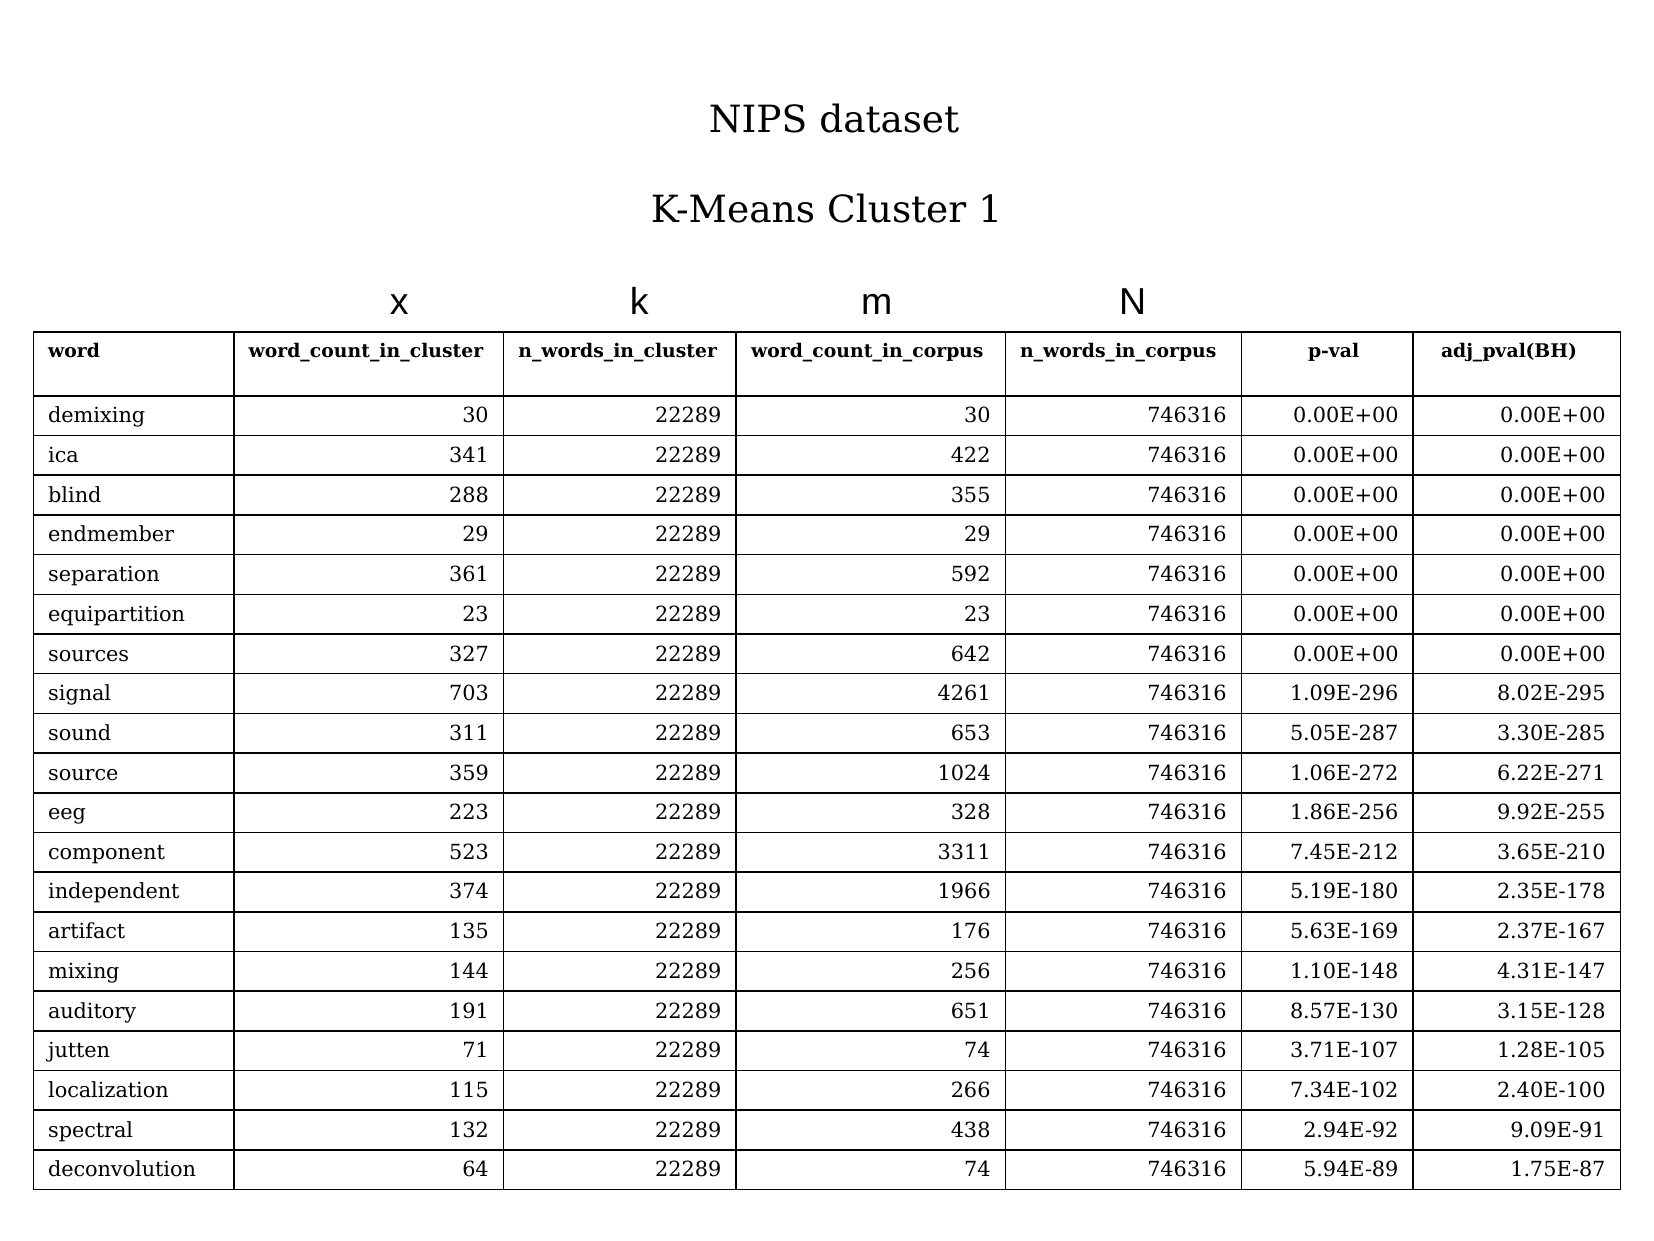

NIPS dataset
K-Means Cluster 1
x
k
m
N
| word | word\_count\_in\_cluster | n\_words\_in\_cluster | word\_count\_in\_corpus | n\_words\_in\_corpus | p-val | adj\_pval(BH) |
| --- | --- | --- | --- | --- | --- | --- |
| demixing | 30 | 22289 | 30 | 746316 | 0.00E+00 | 0.00E+00 |
| ica | 341 | 22289 | 422 | 746316 | 0.00E+00 | 0.00E+00 |
| blind | 288 | 22289 | 355 | 746316 | 0.00E+00 | 0.00E+00 |
| endmember | 29 | 22289 | 29 | 746316 | 0.00E+00 | 0.00E+00 |
| separation | 361 | 22289 | 592 | 746316 | 0.00E+00 | 0.00E+00 |
| equipartition | 23 | 22289 | 23 | 746316 | 0.00E+00 | 0.00E+00 |
| sources | 327 | 22289 | 642 | 746316 | 0.00E+00 | 0.00E+00 |
| signal | 703 | 22289 | 4261 | 746316 | 1.09E-296 | 8.02E-295 |
| sound | 311 | 22289 | 653 | 746316 | 5.05E-287 | 3.30E-285 |
| source | 359 | 22289 | 1024 | 746316 | 1.06E-272 | 6.22E-271 |
| eeg | 223 | 22289 | 328 | 746316 | 1.86E-256 | 9.92E-255 |
| component | 523 | 22289 | 3311 | 746316 | 7.45E-212 | 3.65E-210 |
| independent | 374 | 22289 | 1966 | 746316 | 5.19E-180 | 2.35E-178 |
| artifact | 135 | 22289 | 176 | 746316 | 5.63E-169 | 2.37E-167 |
| mixing | 144 | 22289 | 256 | 746316 | 1.10E-148 | 4.31E-147 |
| auditory | 191 | 22289 | 651 | 746316 | 8.57E-130 | 3.15E-128 |
| jutten | 71 | 22289 | 74 | 746316 | 3.71E-107 | 1.28E-105 |
| localization | 115 | 22289 | 266 | 746316 | 7.34E-102 | 2.40E-100 |
| spectral | 132 | 22289 | 438 | 746316 | 2.94E-92 | 9.09E-91 |
| deconvolution | 64 | 22289 | 74 | 746316 | 5.94E-89 | 1.75E-87 |